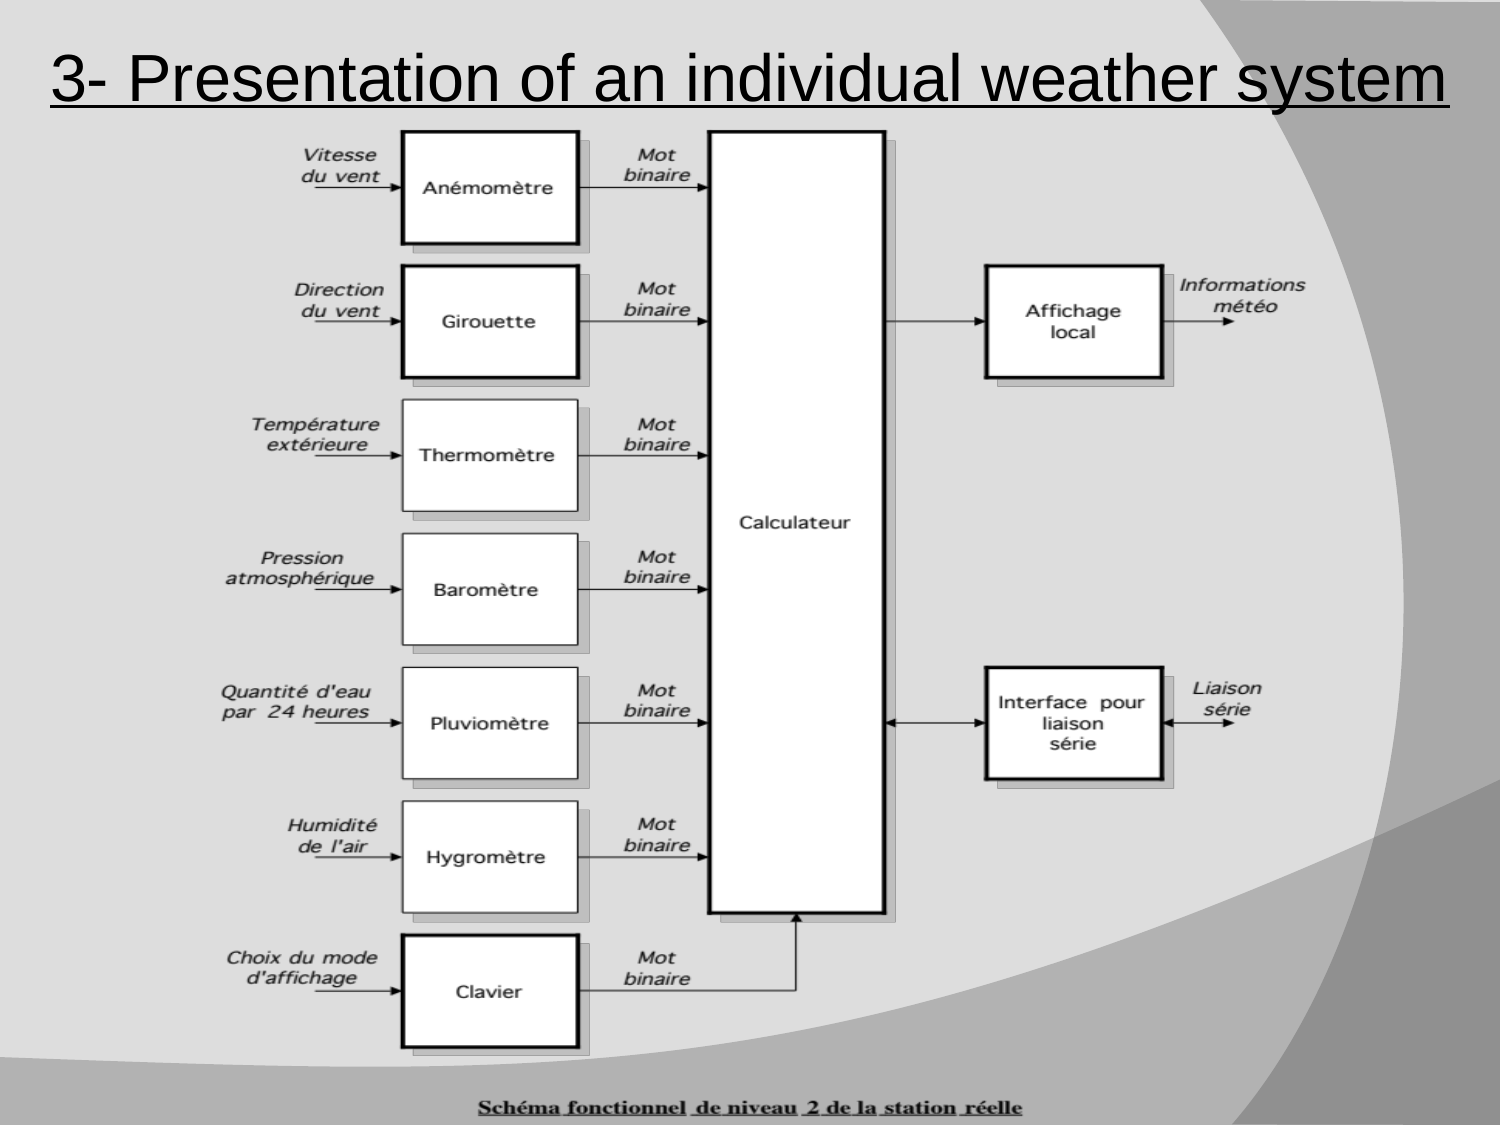

3- Presentation of an individual weather system